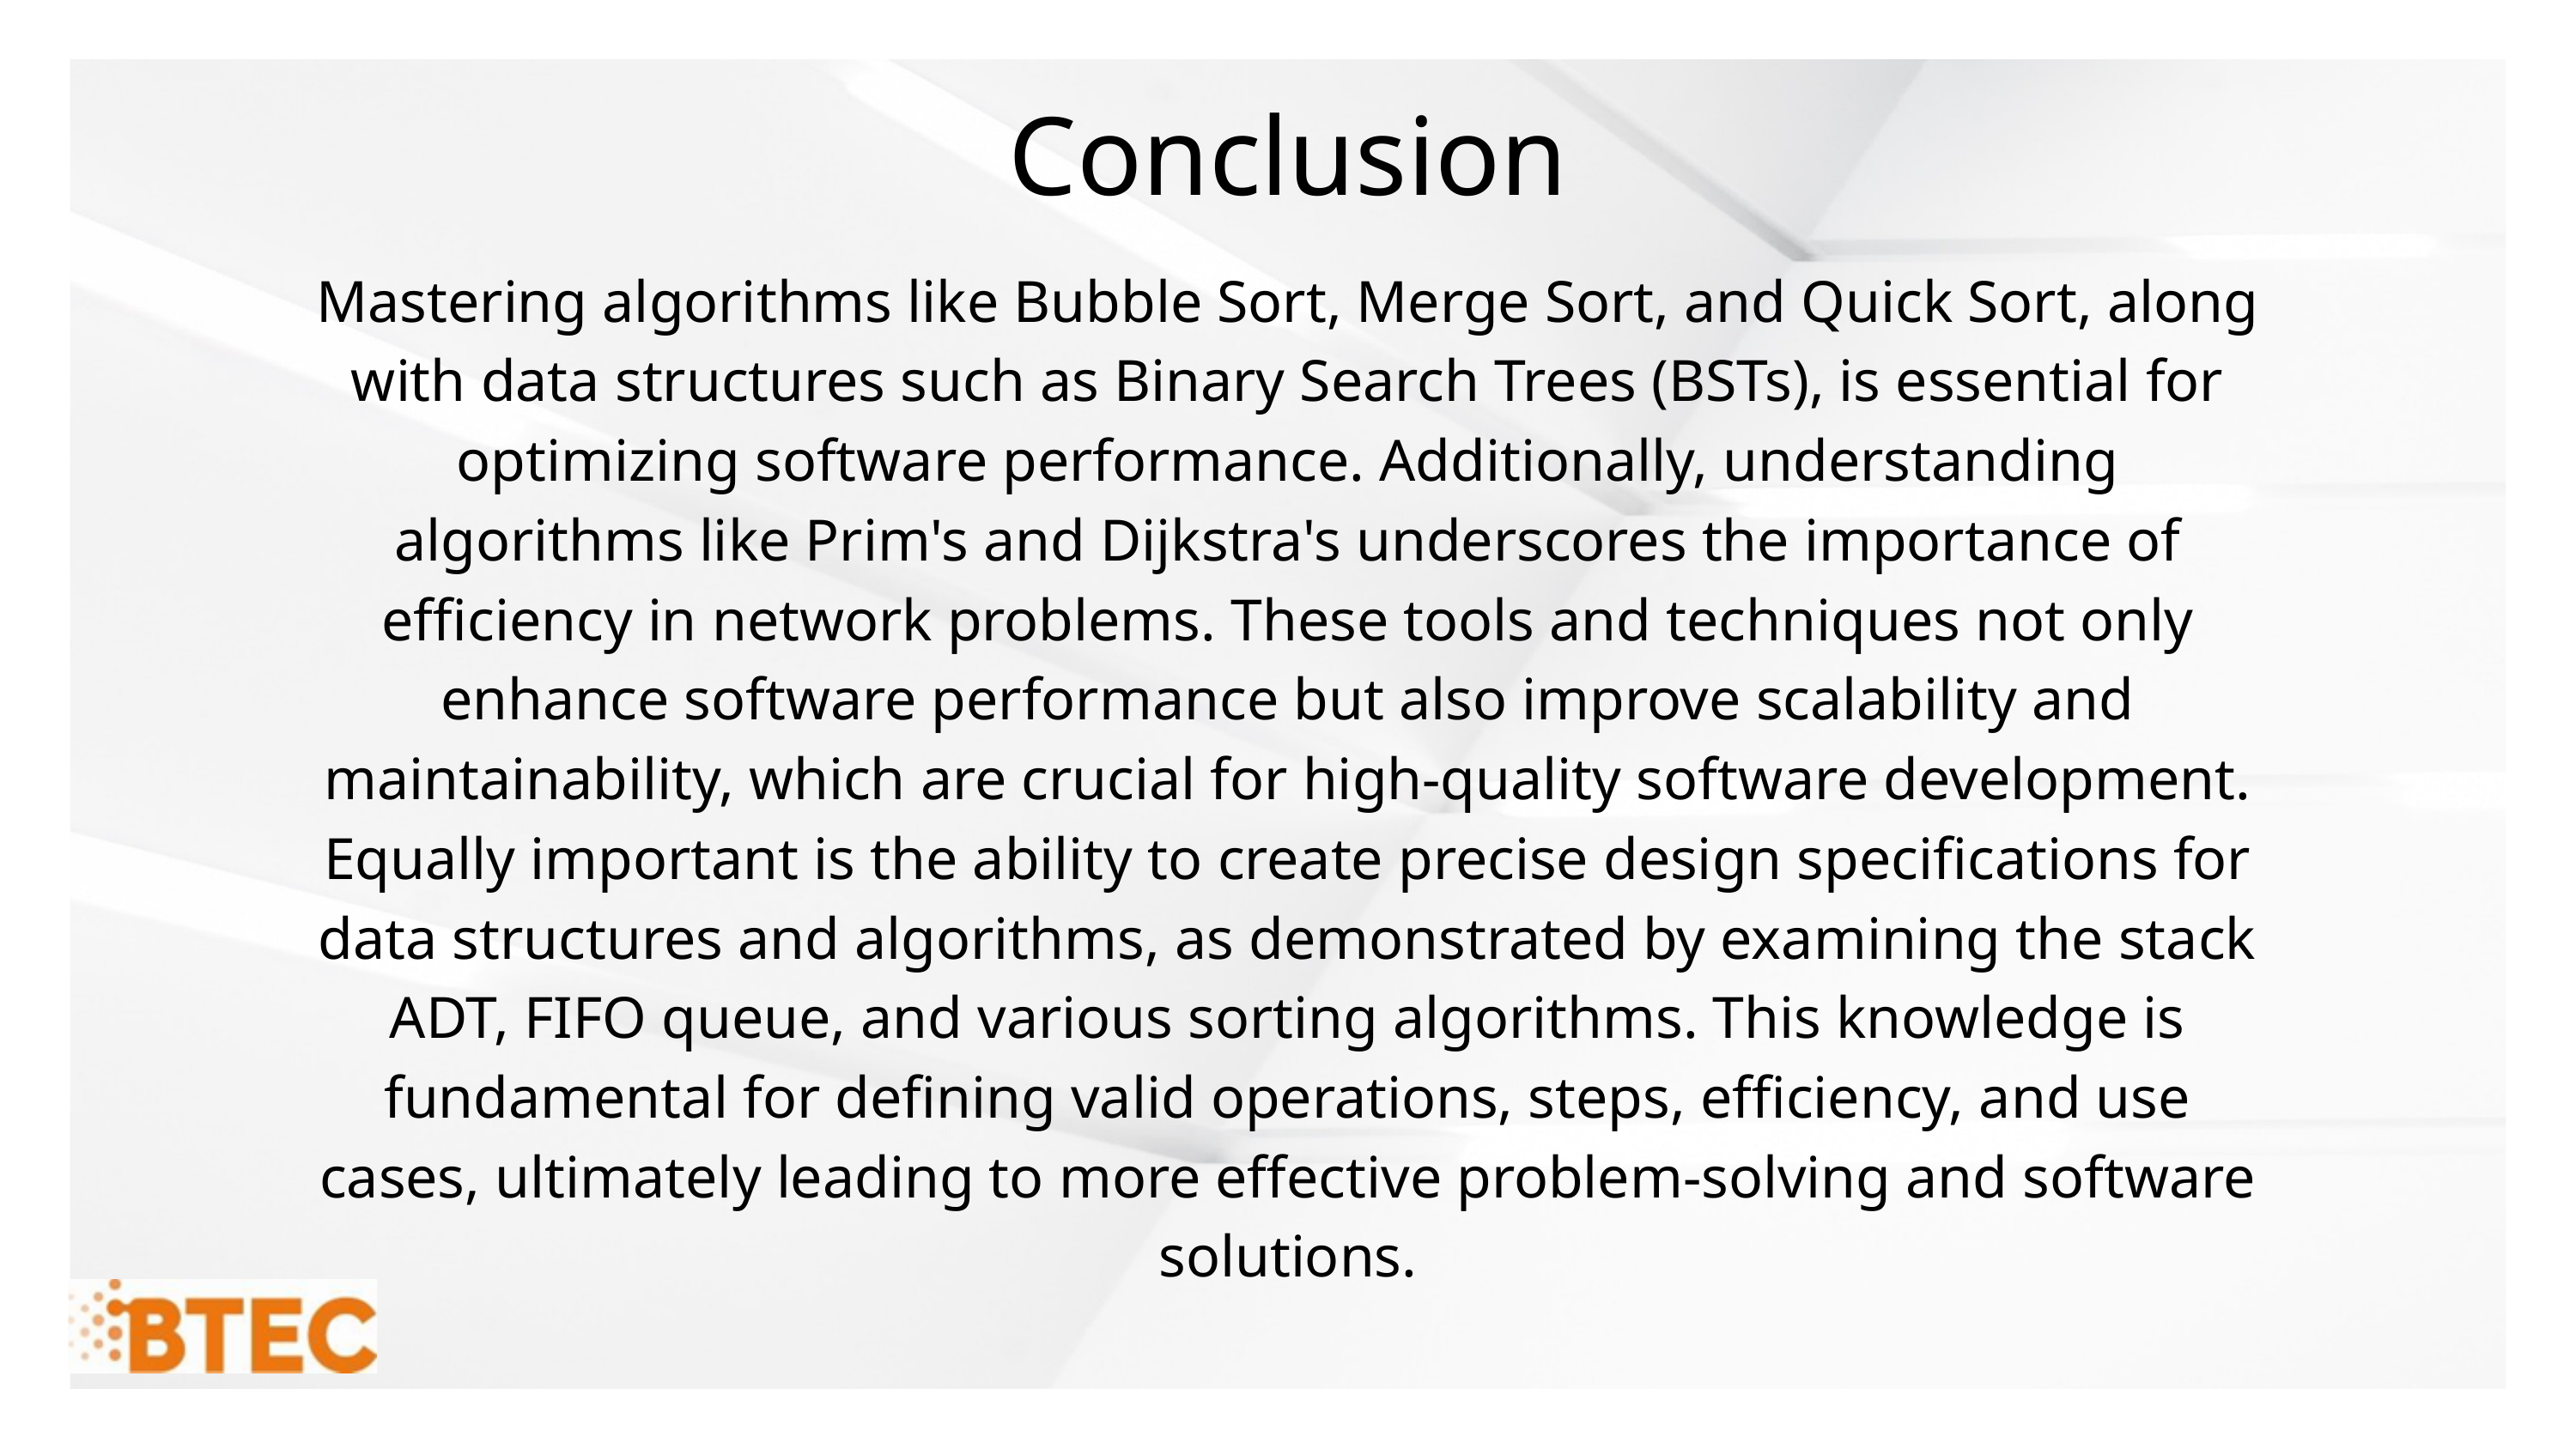

Conclusion
Mastering algorithms like Bubble Sort, Merge Sort, and Quick Sort, along with data structures such as Binary Search Trees (BSTs), is essential for optimizing software performance. Additionally, understanding algorithms like Prim's and Dijkstra's underscores the importance of efficiency in network problems. These tools and techniques not only enhance software performance but also improve scalability and maintainability, which are crucial for high-quality software development. Equally important is the ability to create precise design specifications for data structures and algorithms, as demonstrated by examining the stack ADT, FIFO queue, and various sorting algorithms. This knowledge is fundamental for defining valid operations, steps, efficiency, and use cases, ultimately leading to more effective problem-solving and software solutions.